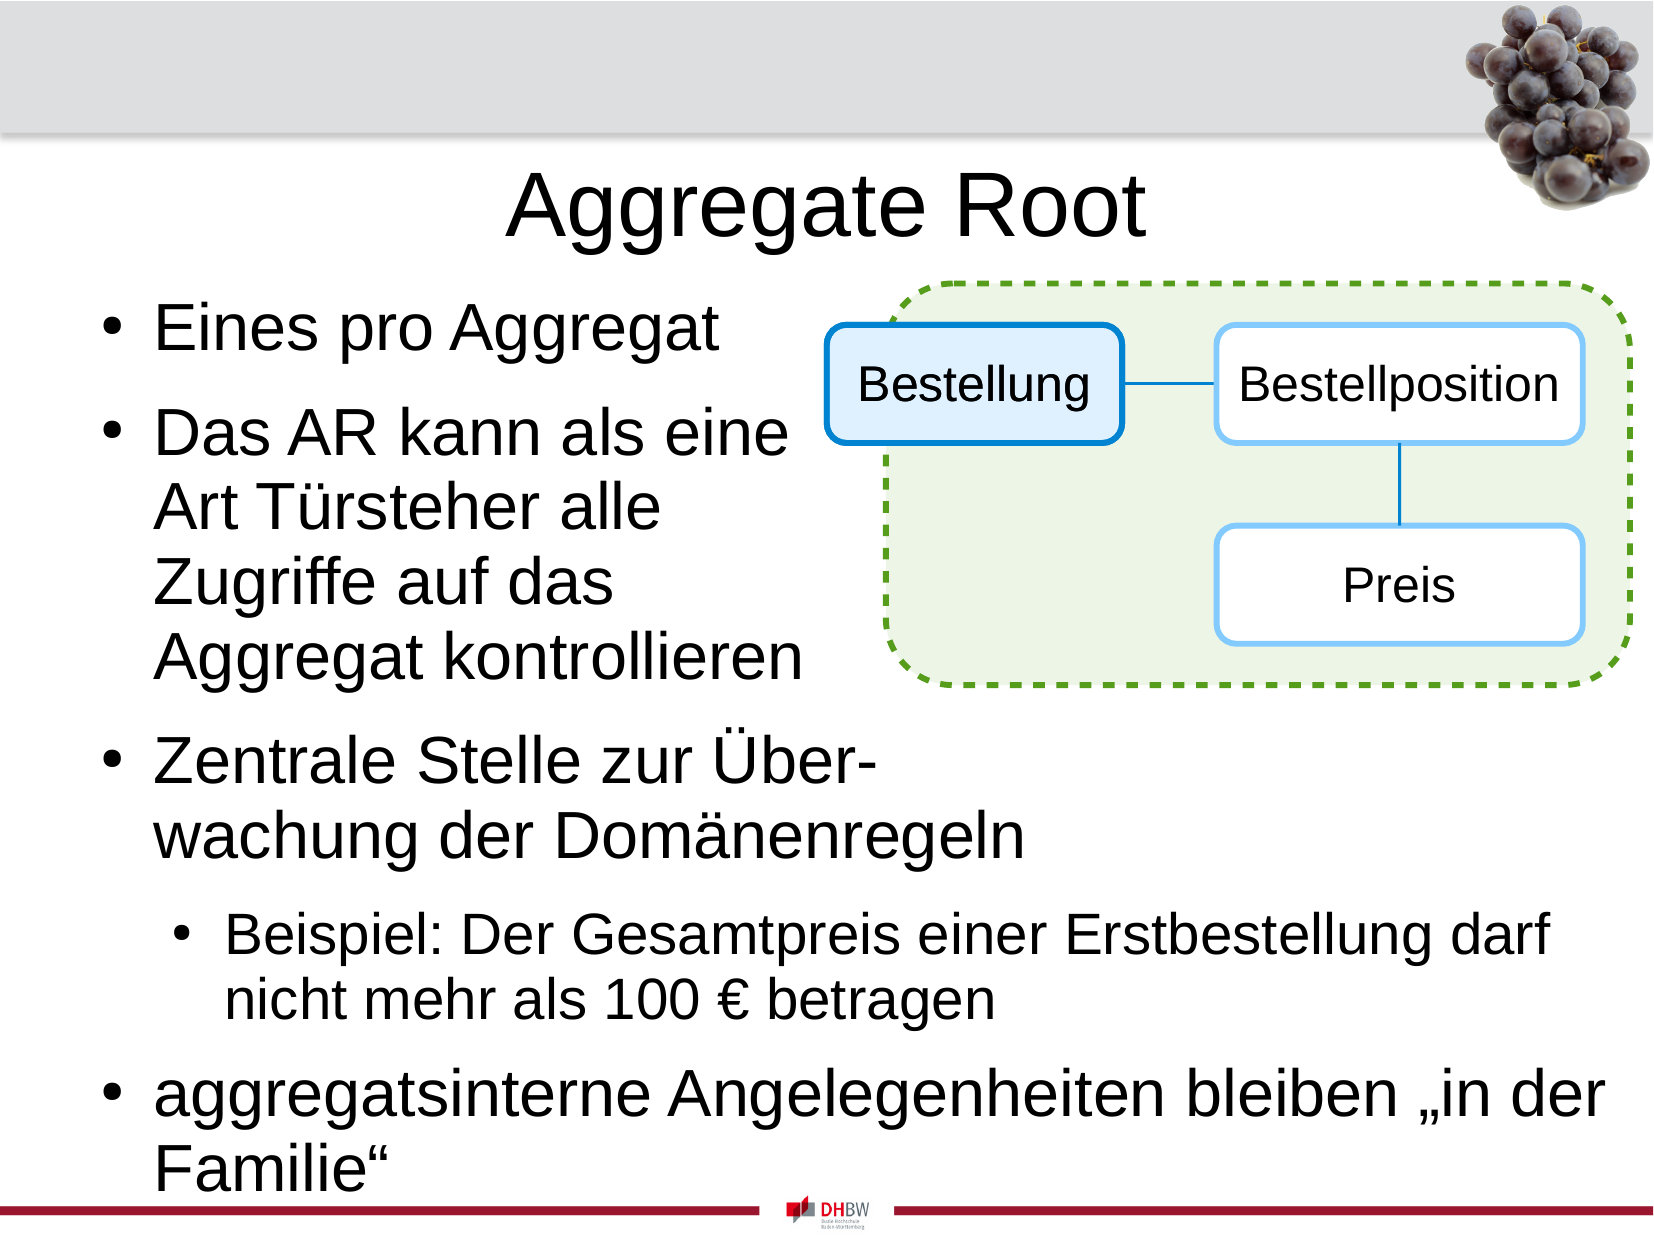

# Aggregate Root
Eines pro Aggregat
Das AR kann als eine
Art Türsteher alle
Zugriffe auf das
Aggregat kontrollieren
Zentrale Stelle zur Über-
wachung der Domänenregeln
Beispiel: Der Gesamtpreis einer Erstbestellung darf nicht mehr als 100 € betragen
aggregatsinterne Angelegenheiten bleiben „in der Familie“
Bestellung
Bestellung
Bestellposition
Preis